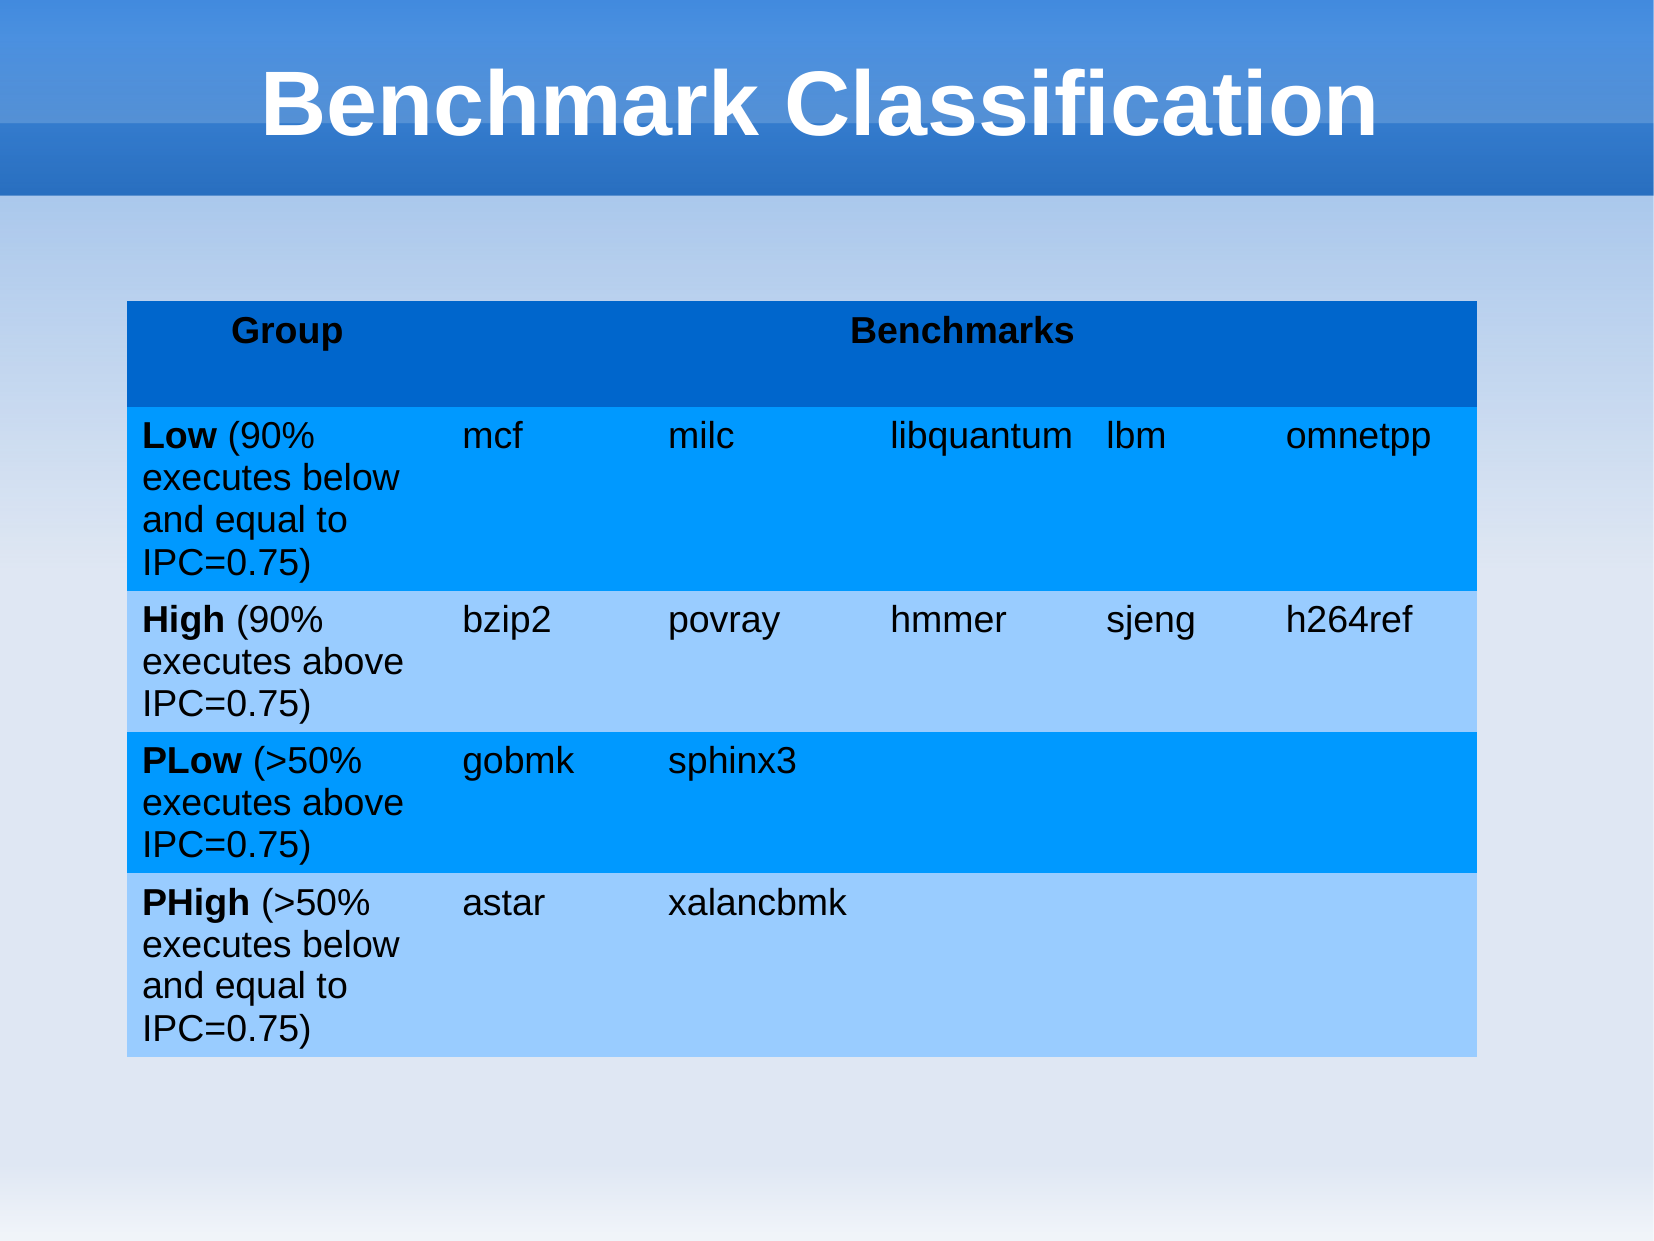

# Benchmark Classification
| Group | Benchmarks | | | | |
| --- | --- | --- | --- | --- | --- |
| Low (90% executes below and equal to IPC=0.75) | mcf | milc | libquantum | lbm | omnetpp |
| High (90% executes above IPC=0.75) | bzip2 | povray | hmmer | sjeng | h264ref |
| PLow (>50% executes above IPC=0.75) | gobmk | sphinx3 | | | |
| PHigh (>50% executes below and equal to IPC=0.75) | astar | xalancbmk | | | |